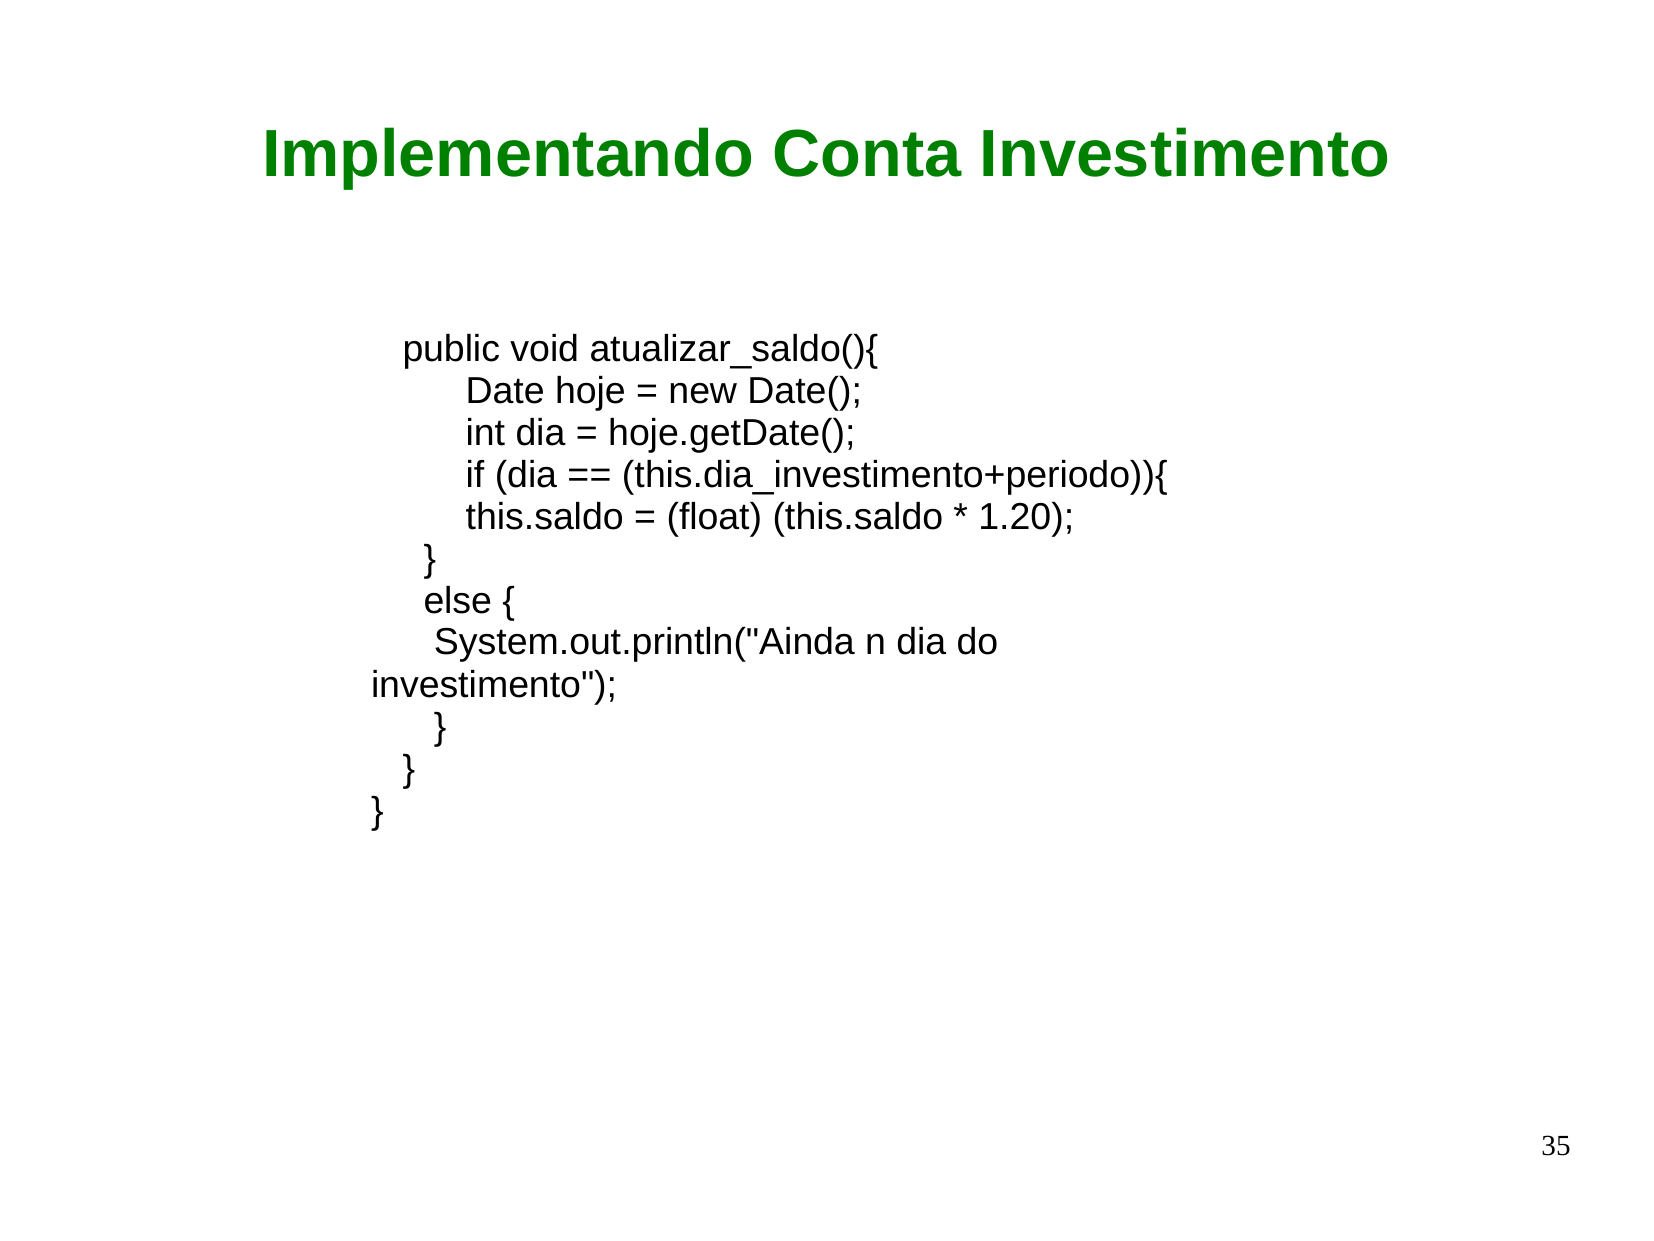

# Implementando Conta Investimento
 public void atualizar_saldo(){
 Date hoje = new Date();
 int dia = hoje.getDate();
 if (dia == (this.dia_investimento+periodo)){
 this.saldo = (float) (this.saldo * 1.20);
 }
 else {
 System.out.println("Ainda n dia do investimento");
 }
 }
}
35